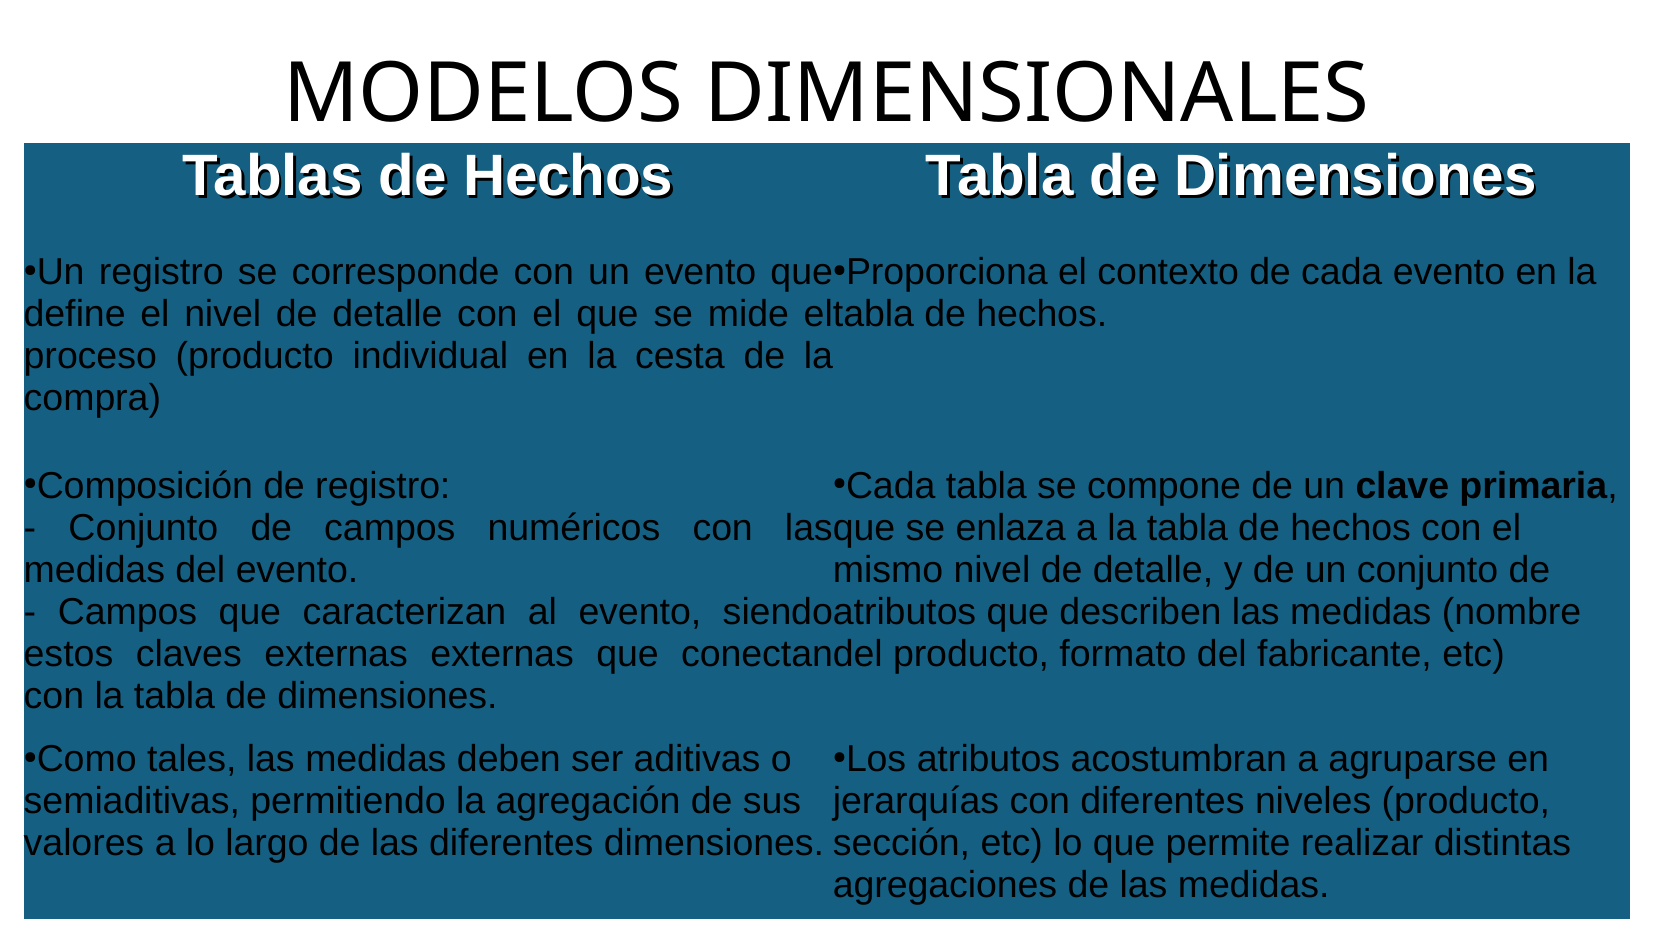

# MODELOS DIMENSIONALES
| Tablas de Hechos | Tabla de Dimensiones |
| --- | --- |
| Un registro se corresponde con un evento que define el nivel de detalle con el que se mide el proceso (producto individual en la cesta de la compra) | Proporciona el contexto de cada evento en la tabla de hechos. |
| Composición de registro: - Conjunto de campos numéricos con las medidas del evento. - Campos que caracterizan al evento, siendo estos claves externas externas que conectan con la tabla de dimensiones. | Cada tabla se compone de un clave primaria, que se enlaza a la tabla de hechos con el mismo nivel de detalle, y de un conjunto de atributos que describen las medidas (nombre del producto, formato del fabricante, etc) |
| Como tales, las medidas deben ser aditivas o semiaditivas, permitiendo la agregación de sus valores a lo largo de las diferentes dimensiones. | Los atributos acostumbran a agruparse en jerarquías con diferentes niveles (producto, sección, etc) lo que permite realizar distintas agregaciones de las medidas. |